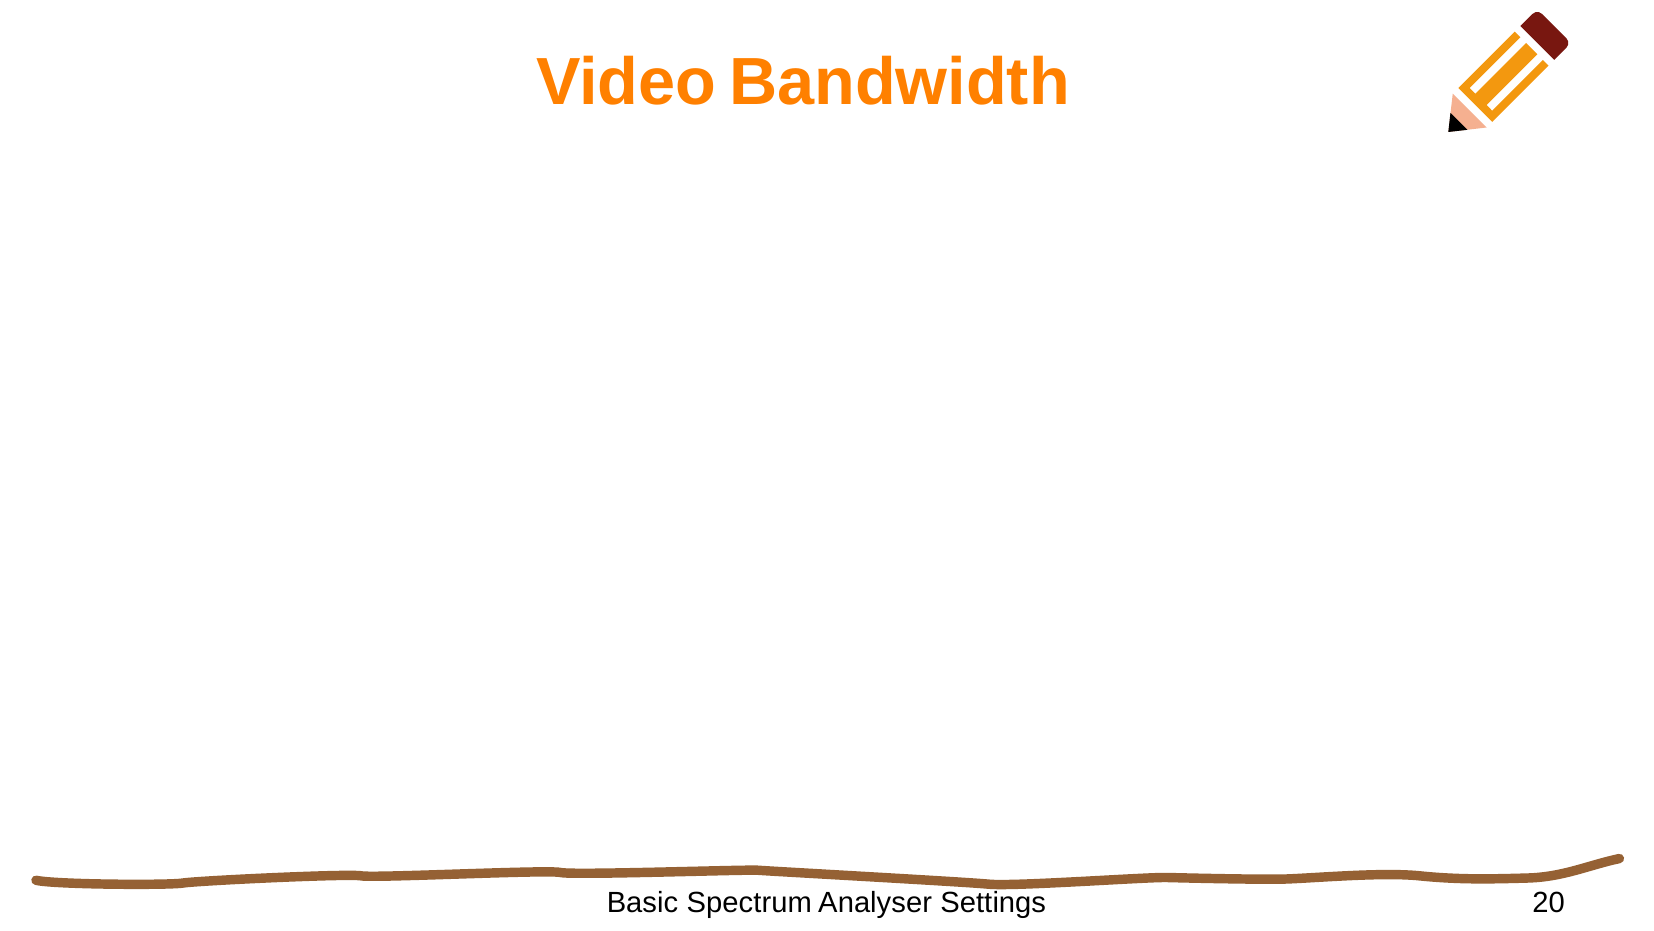

# Video Bandwidth
Basic Spectrum Analyser Settings
20